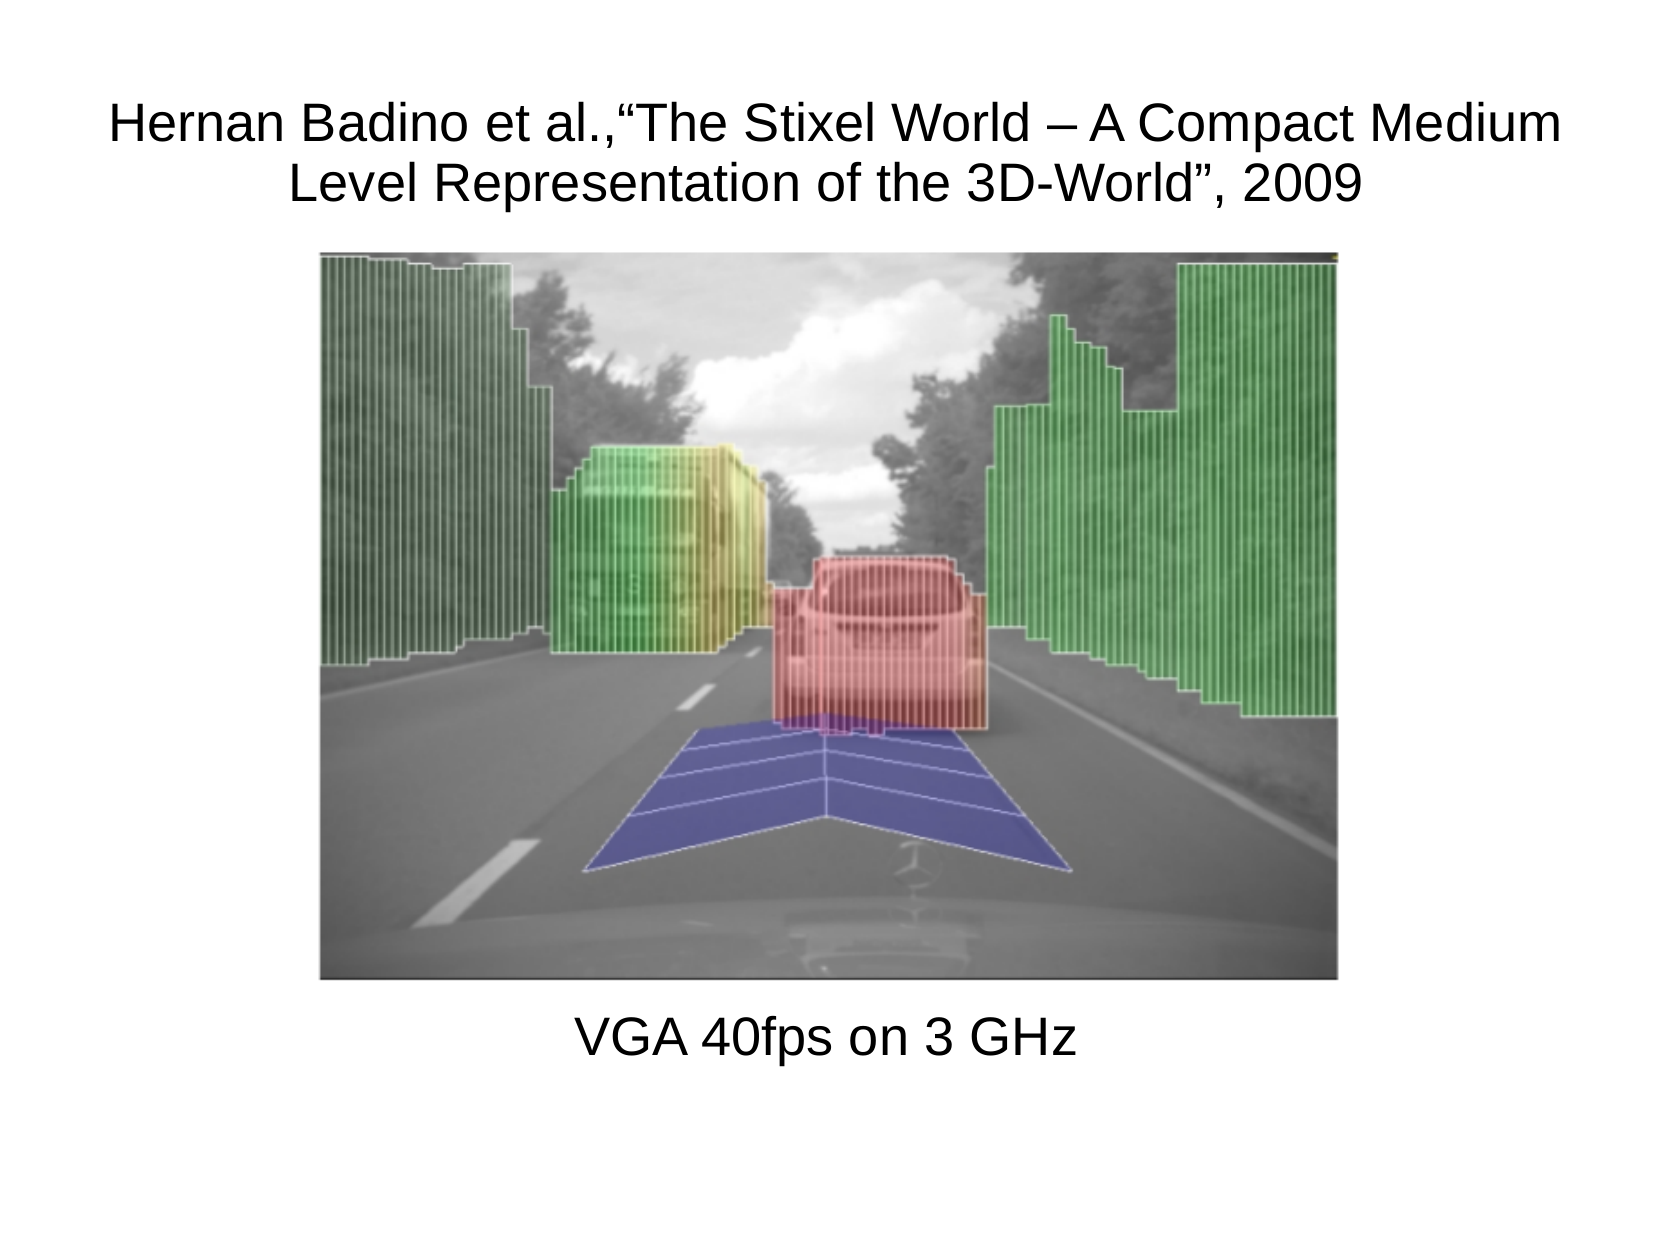

# Hernan Badino et al.,“The Stixel World – A Compact Medium Level Representation of the 3D-World”, 2009
VGA 40fps on 3 GHz